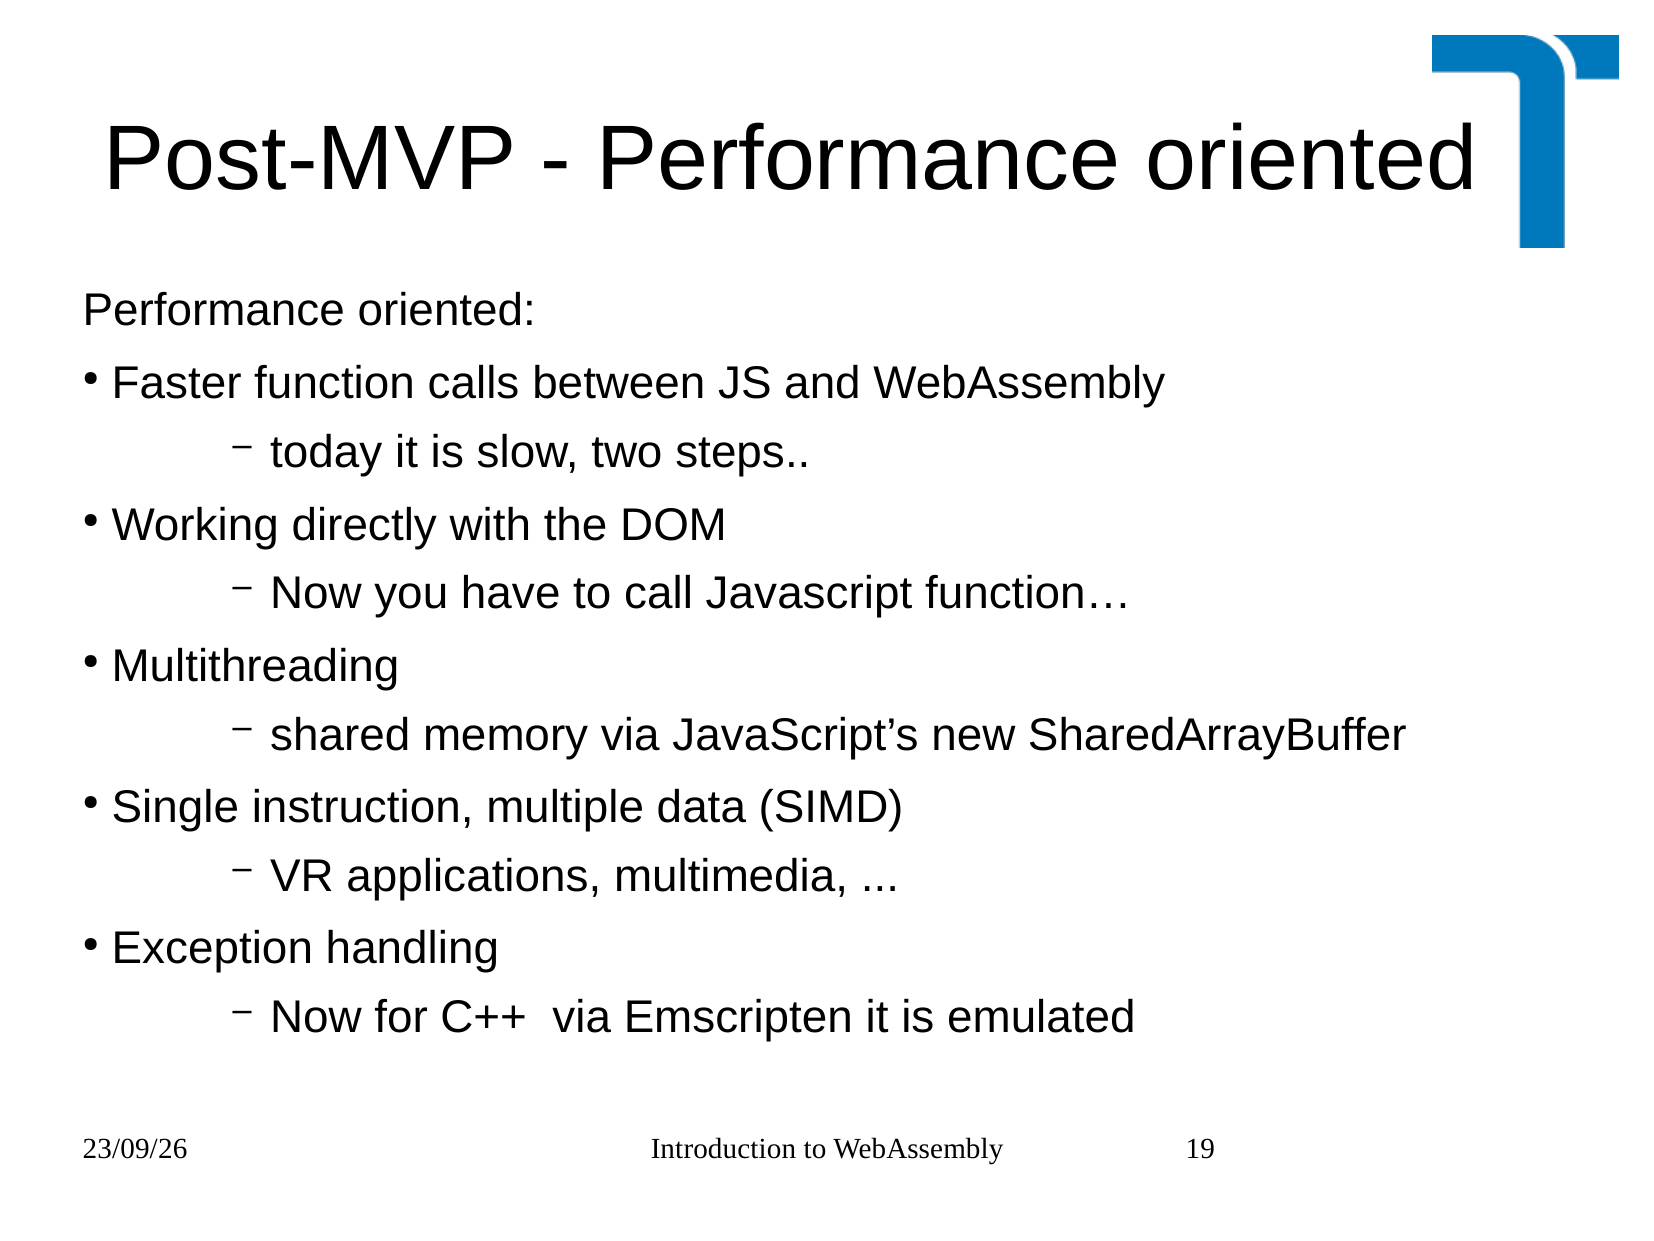

# Post-MVP - Performance oriented
Performance oriented:
 Faster function calls between JS and WebAssembly
today it is slow, two steps..
 Working directly with the DOM
Now you have to call Javascript function…
 Multithreading
shared memory via JavaScript’s new SharedArrayBuffer
 Single instruction, multiple data (SIMD)
VR applications, multimedia, ...
 Exception handling
Now for C++ via Emscripten it is emulated
Introduction to WebAssembly